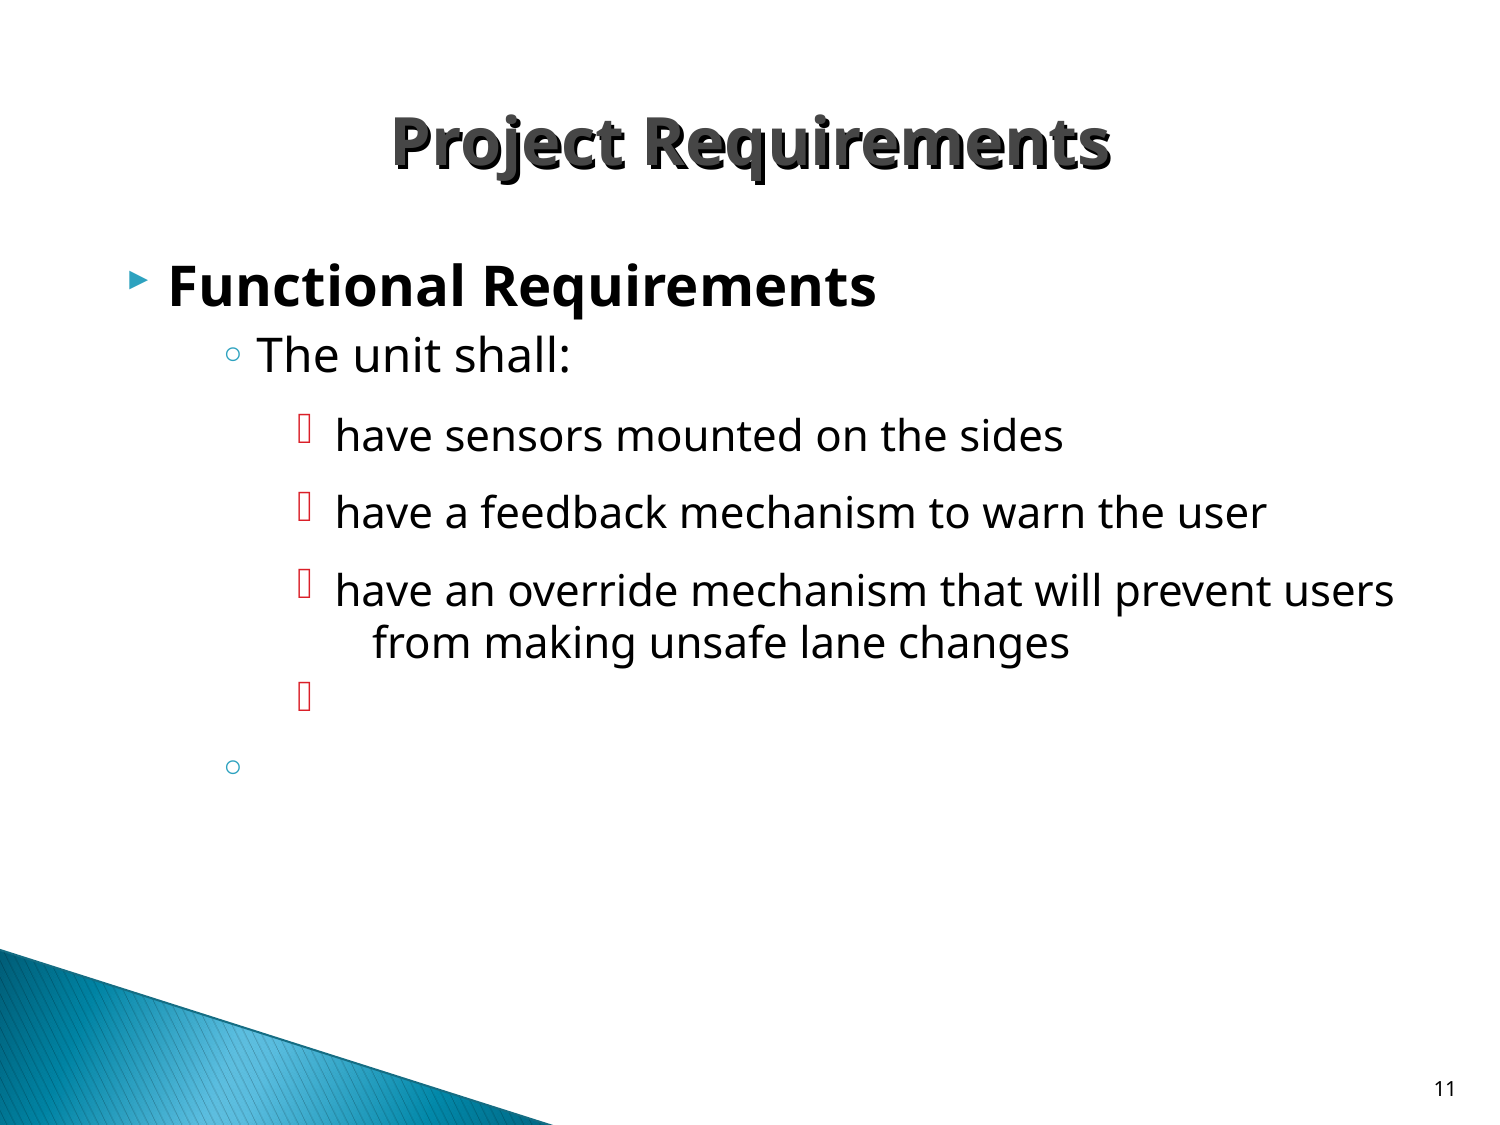

# Project Requirements
Functional Requirements
The unit shall:
have sensors mounted on the sides
have a feedback mechanism to warn the user
have an override mechanism that will prevent users from making unsafe lane changes
11